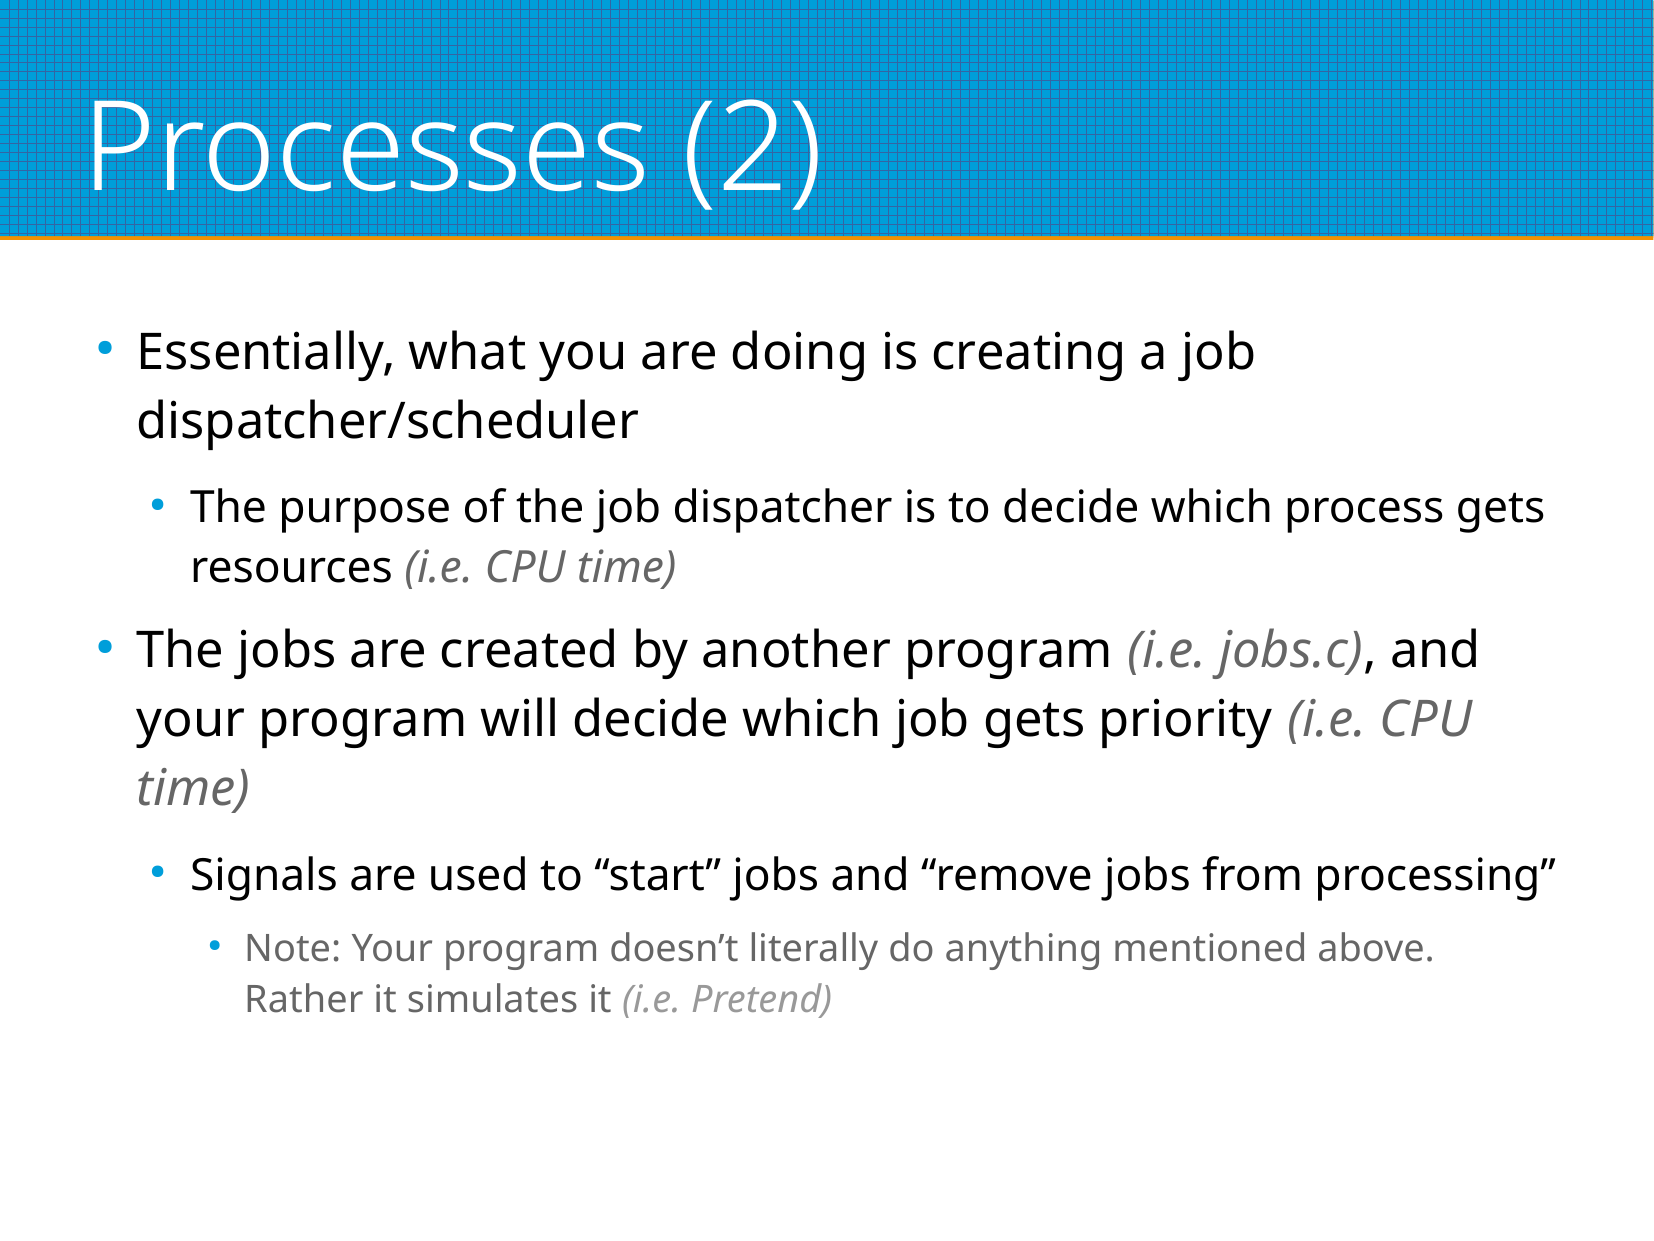

# Processes (2)
Essentially, what you are doing is creating a job dispatcher/scheduler
The purpose of the job dispatcher is to decide which process gets resources (i.e. CPU time)
The jobs are created by another program (i.e. jobs.c), and your program will decide which job gets priority (i.e. CPU time)
Signals are used to ‘‘start’’ jobs and ‘‘remove jobs from processing’’
Note: Your program doesn’t literally do anything mentioned above. Rather it simulates it (i.e. Pretend)